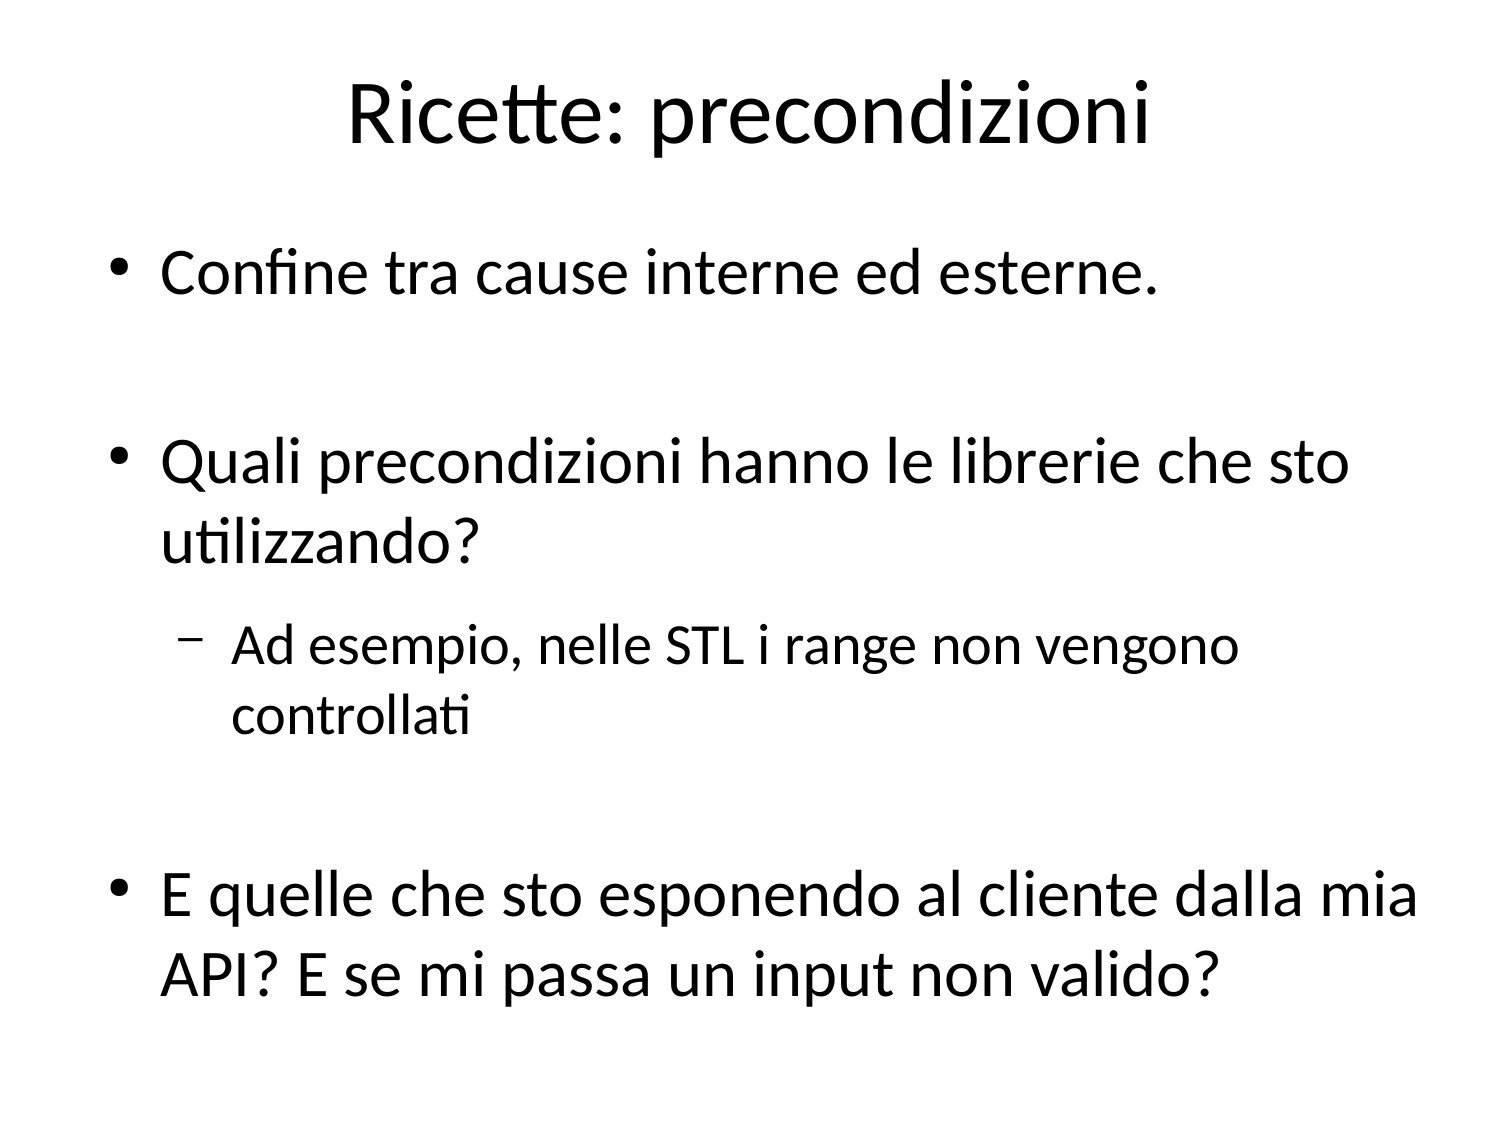

# Ricette: precondizioni
Confine tra cause interne ed esterne.
Quali precondizioni hanno le librerie che sto utilizzando?
Ad esempio, nelle STL i range non vengono controllati
E quelle che sto esponendo al cliente dalla mia API? E se mi passa un input non valido?